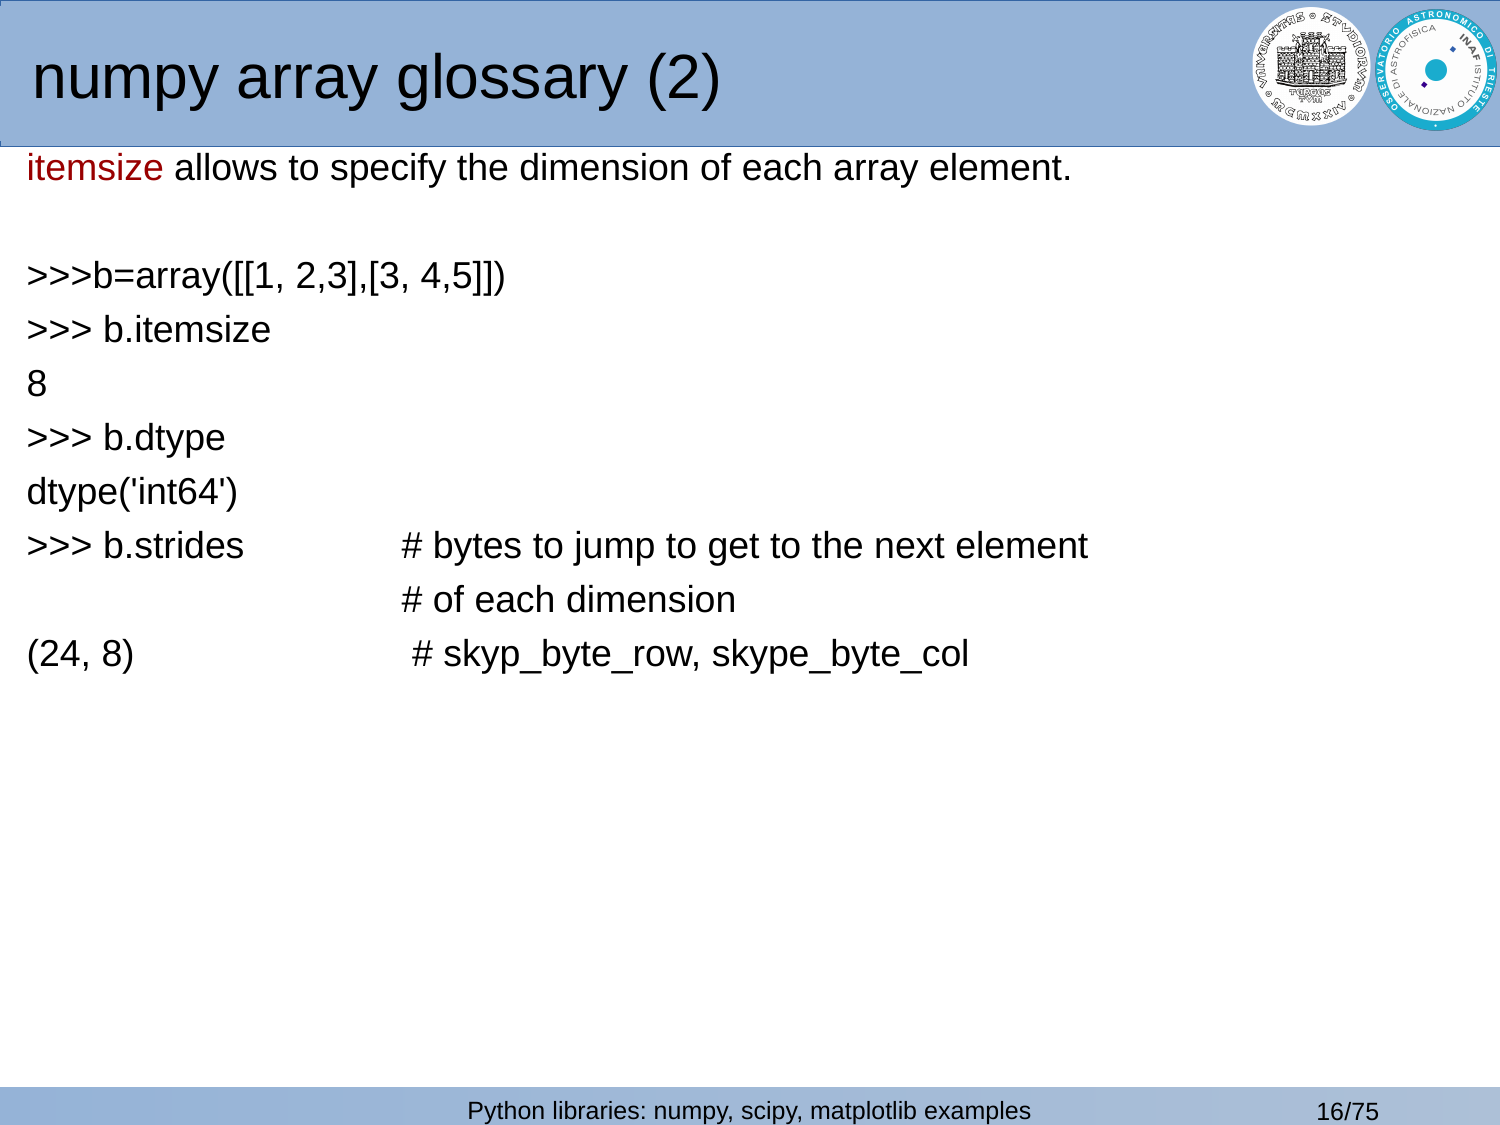

numpy array glossary (2)
# itemsize allows to specify the dimension of each array element.
>>>b=array([[1, 2,3],[3, 4,5]])
>>> b.itemsize
8
>>> b.dtype
dtype('int64')
>>> b.strides 		# bytes to jump to get to the next element
 					# of each dimension
(24, 8)				 # skyp_byte_row, skype_byte_col